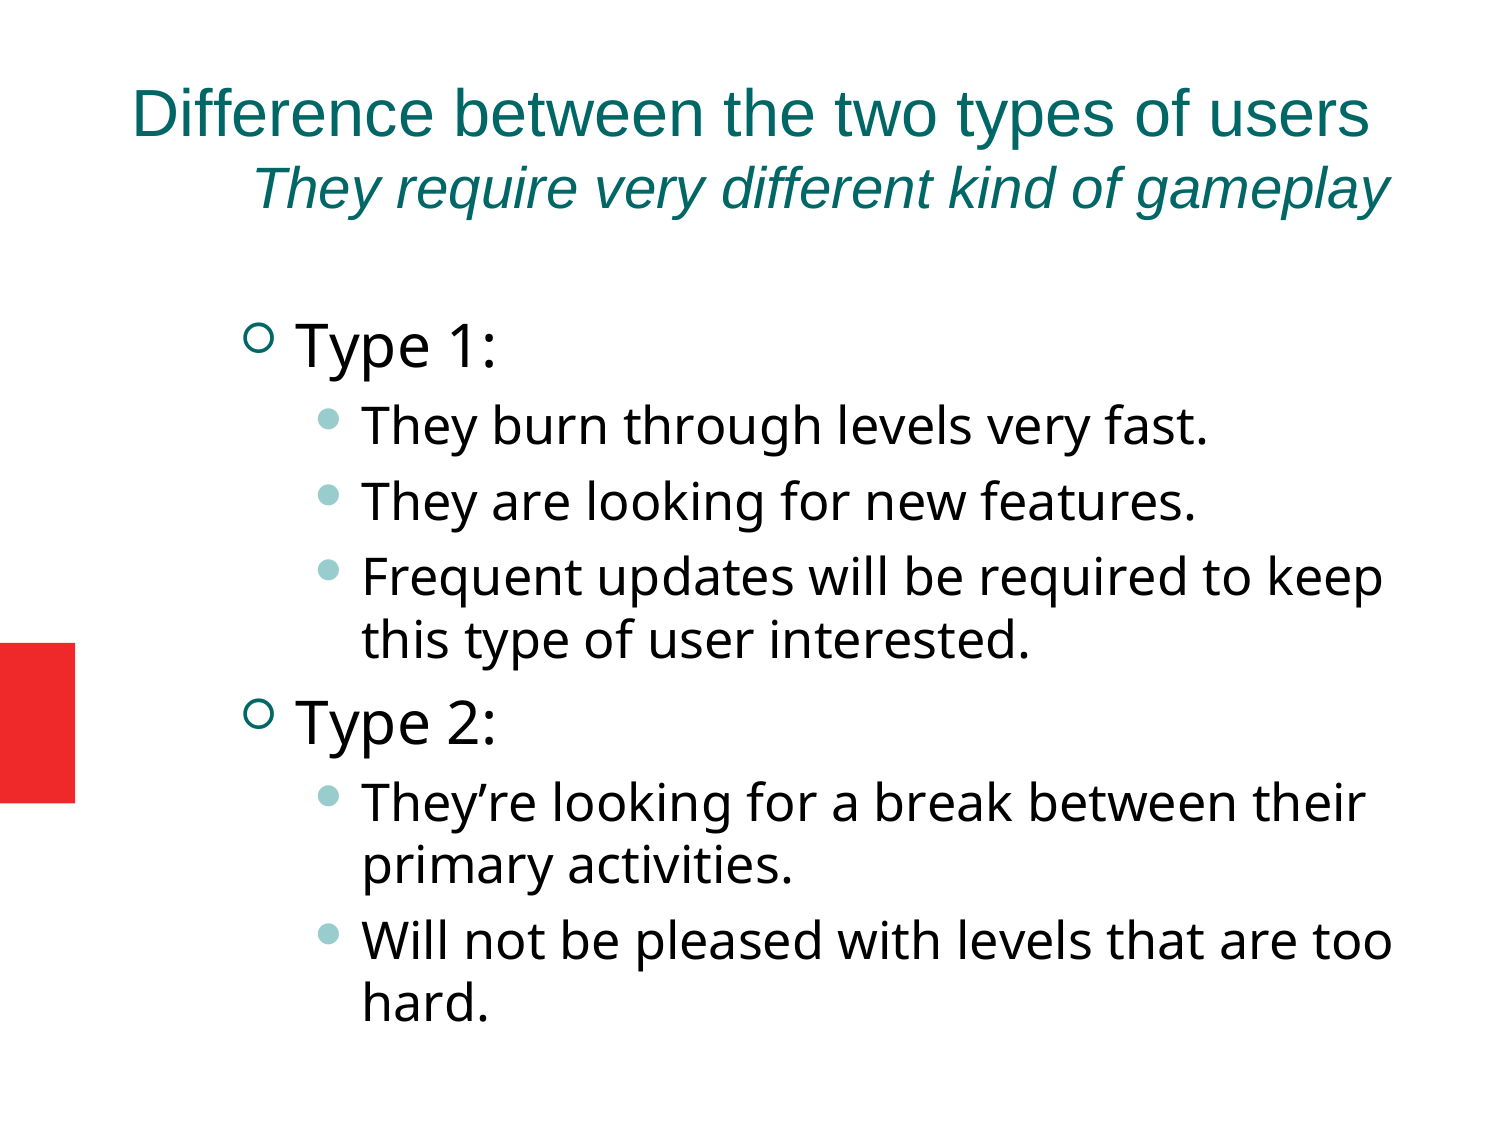

Difference between the two types of users
They require very different kind of gameplay
Type 1:
They burn through levels very fast.
They are looking for new features.
Frequent updates will be required to keep this type of user interested.
Type 2:
They’re looking for a break between their primary activities.
Will not be pleased with levels that are too hard.